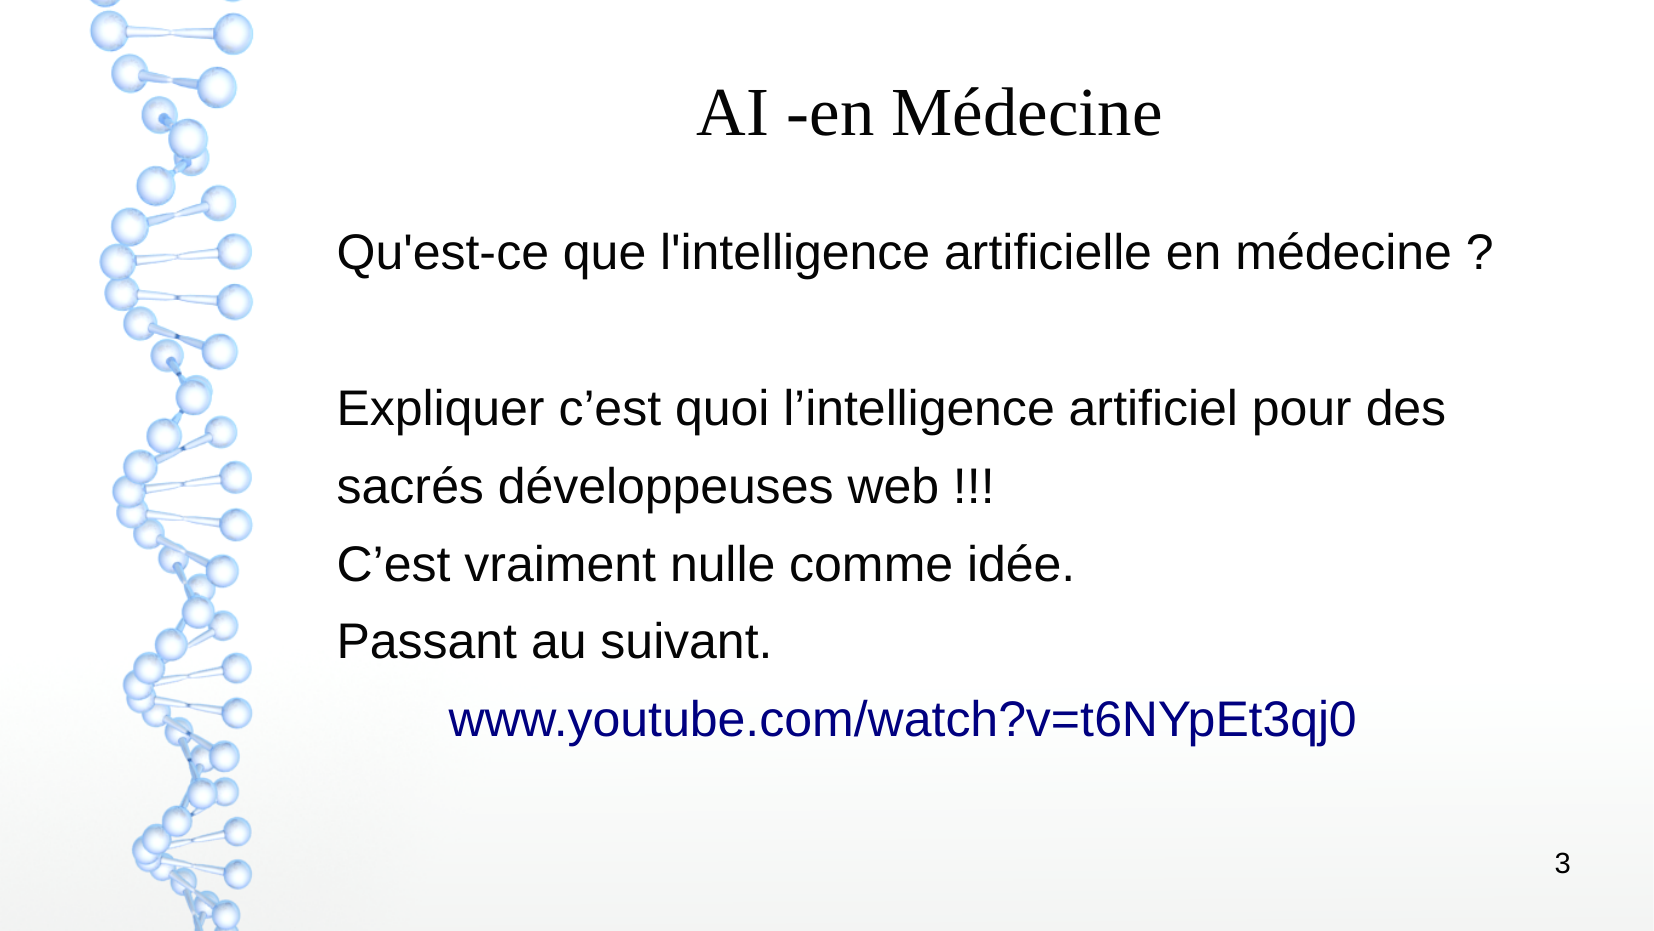

# AI -en Médecine
Qu'est-ce que l'intelligence artificielle en médecine ?
Expliquer c’est quoi l’intelligence artificiel pour des
sacrés développeuses web !!!
C’est vraiment nulle comme idée.
Passant au suivant.
 www.youtube.com/watch?v=t6NYpEt3qj0
3